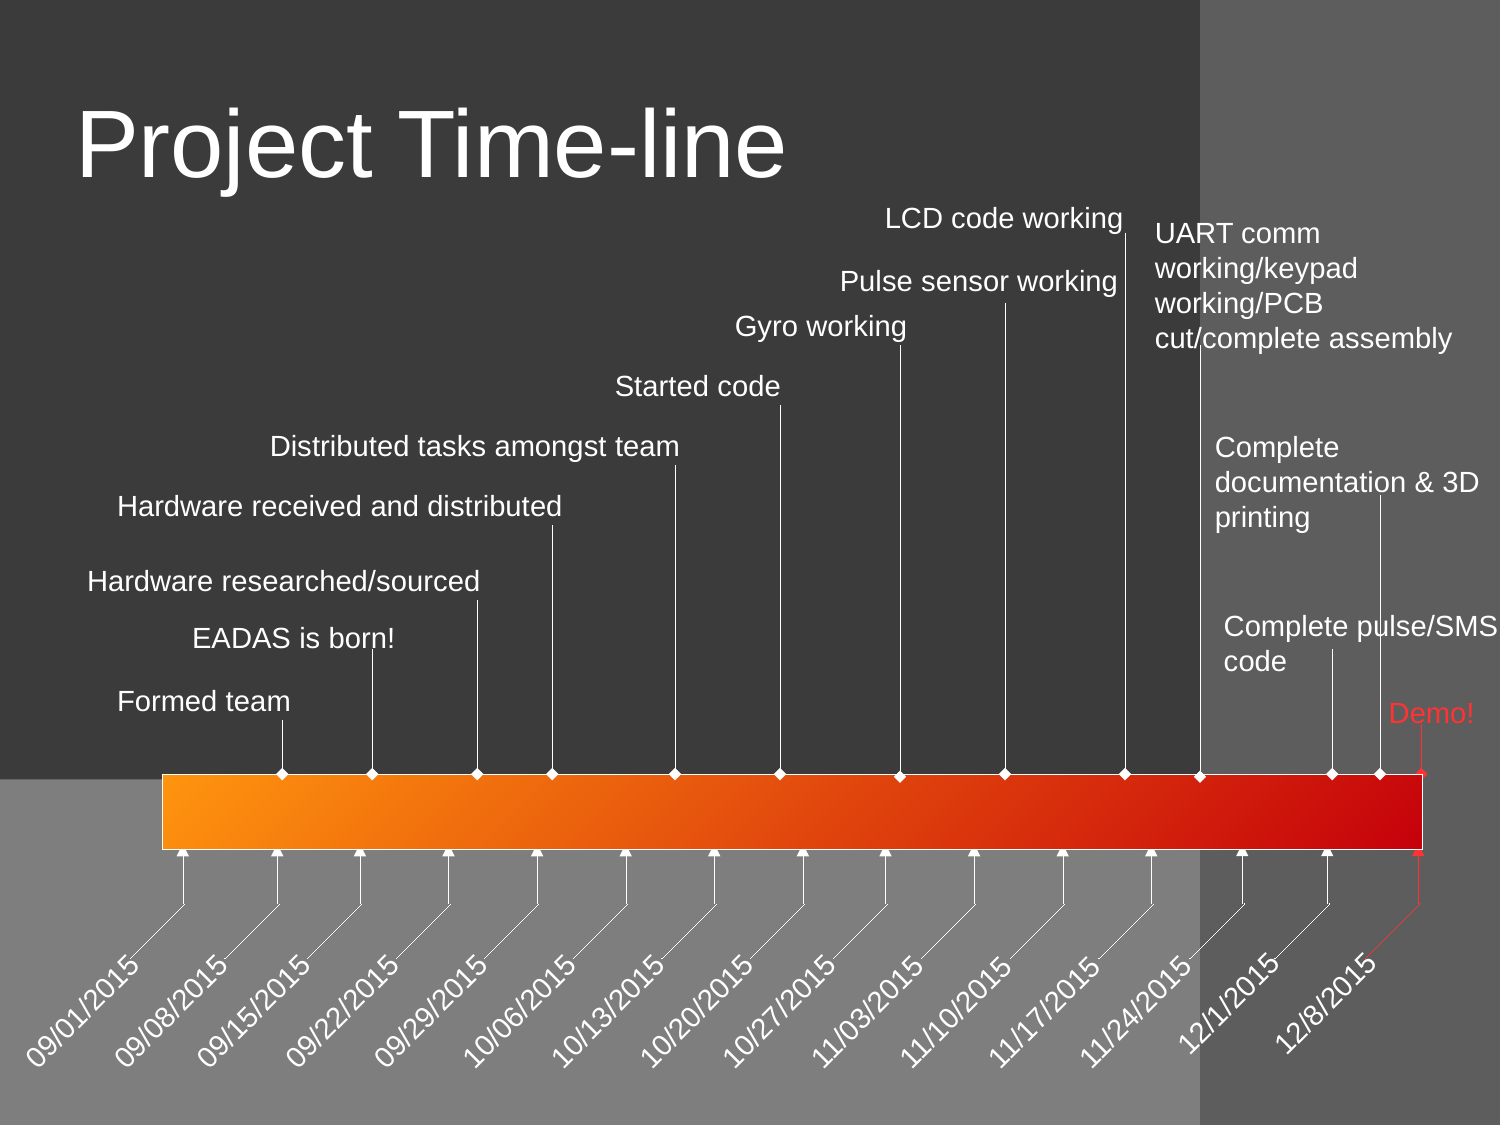

Project Time-line
LCD code working
UART comm working/keypad working/PCB cut/complete assembly
Pulse sensor working
Gyro working
Started code
Distributed tasks amongst team
Complete documentation & 3D printing
Hardware received and distributed
Hardware researched/sourced
Complete pulse/SMS code
EADAS is born!
Formed team
Demo!
12/1/2015
12/8/2015
11/24/2015
09/01/2015
09/08/2015
09/15/2015
09/22/2015
09/29/2015
10/06/2015
10/13/2015
10/20/2015
10/27/2015
11/03/2015
11/10/2015
11/17/2015